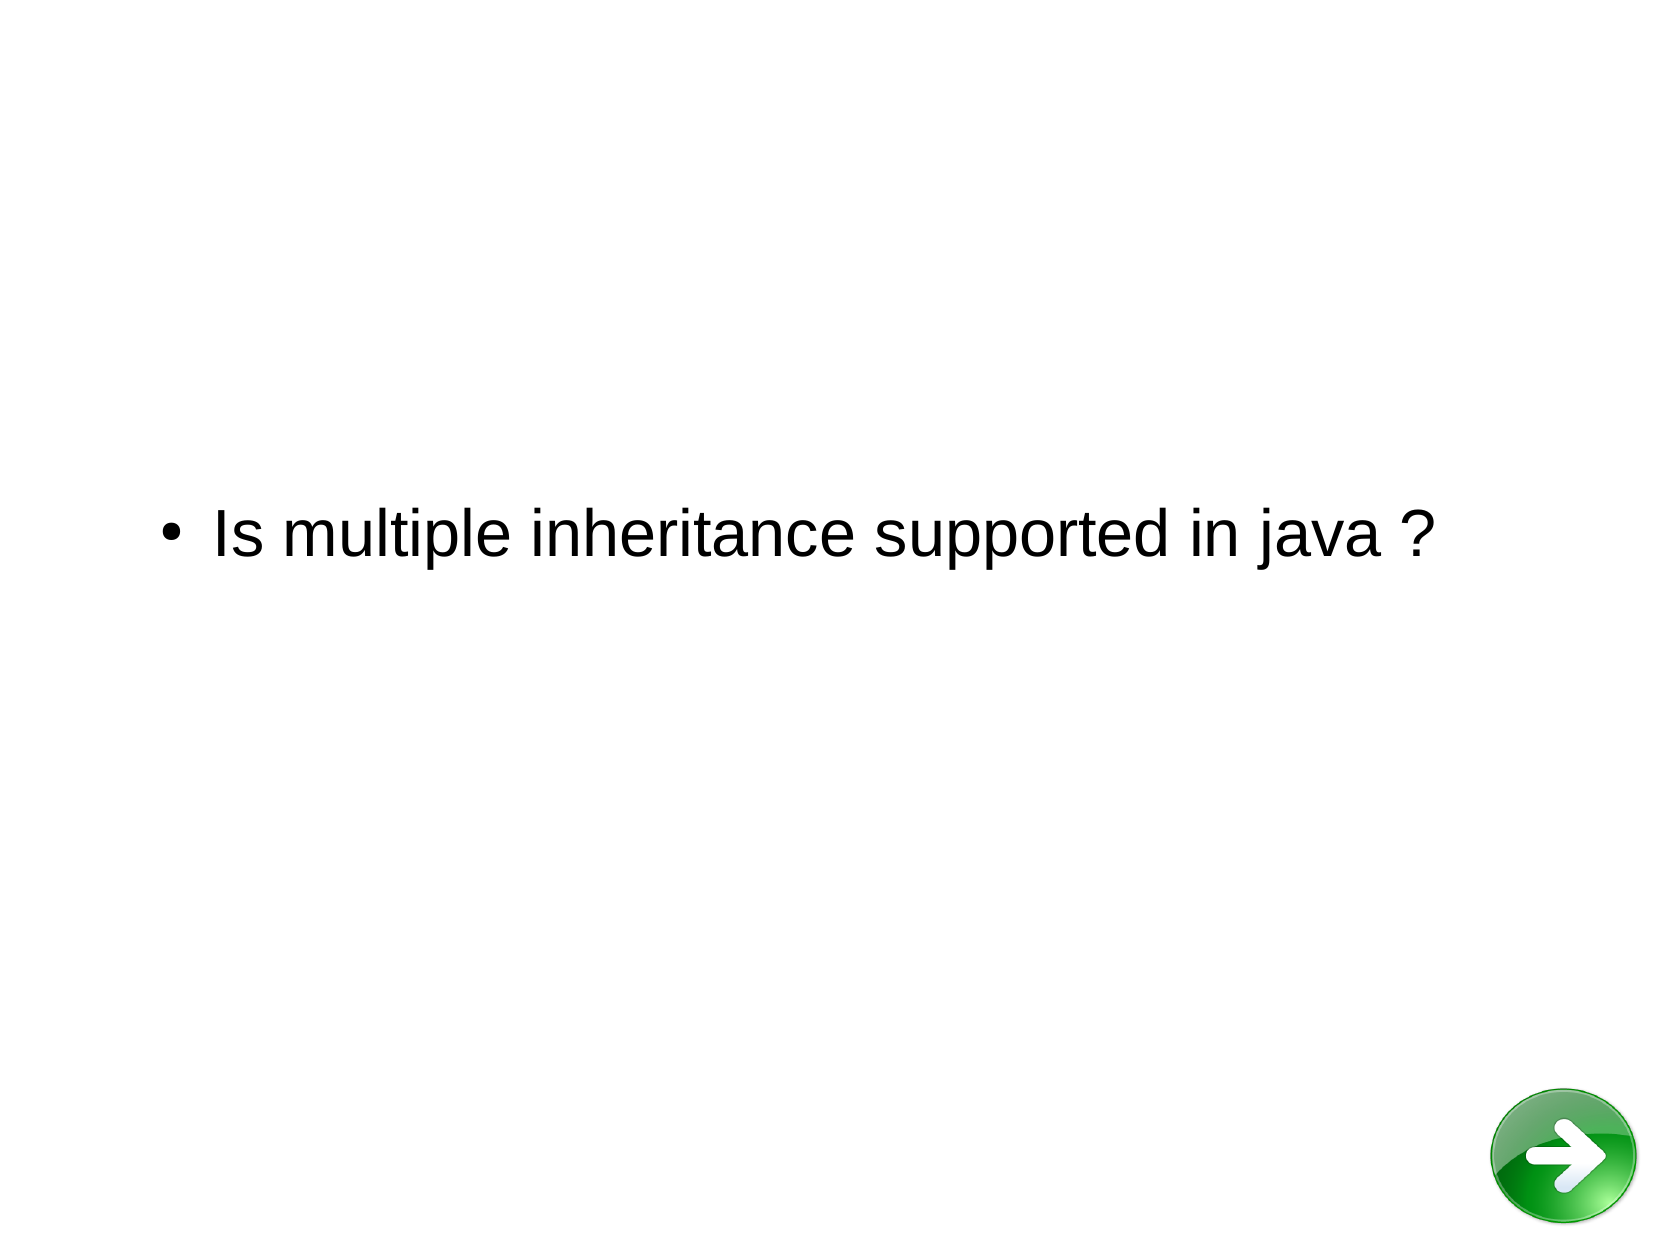

#
Is multiple inheritance supported in java ?